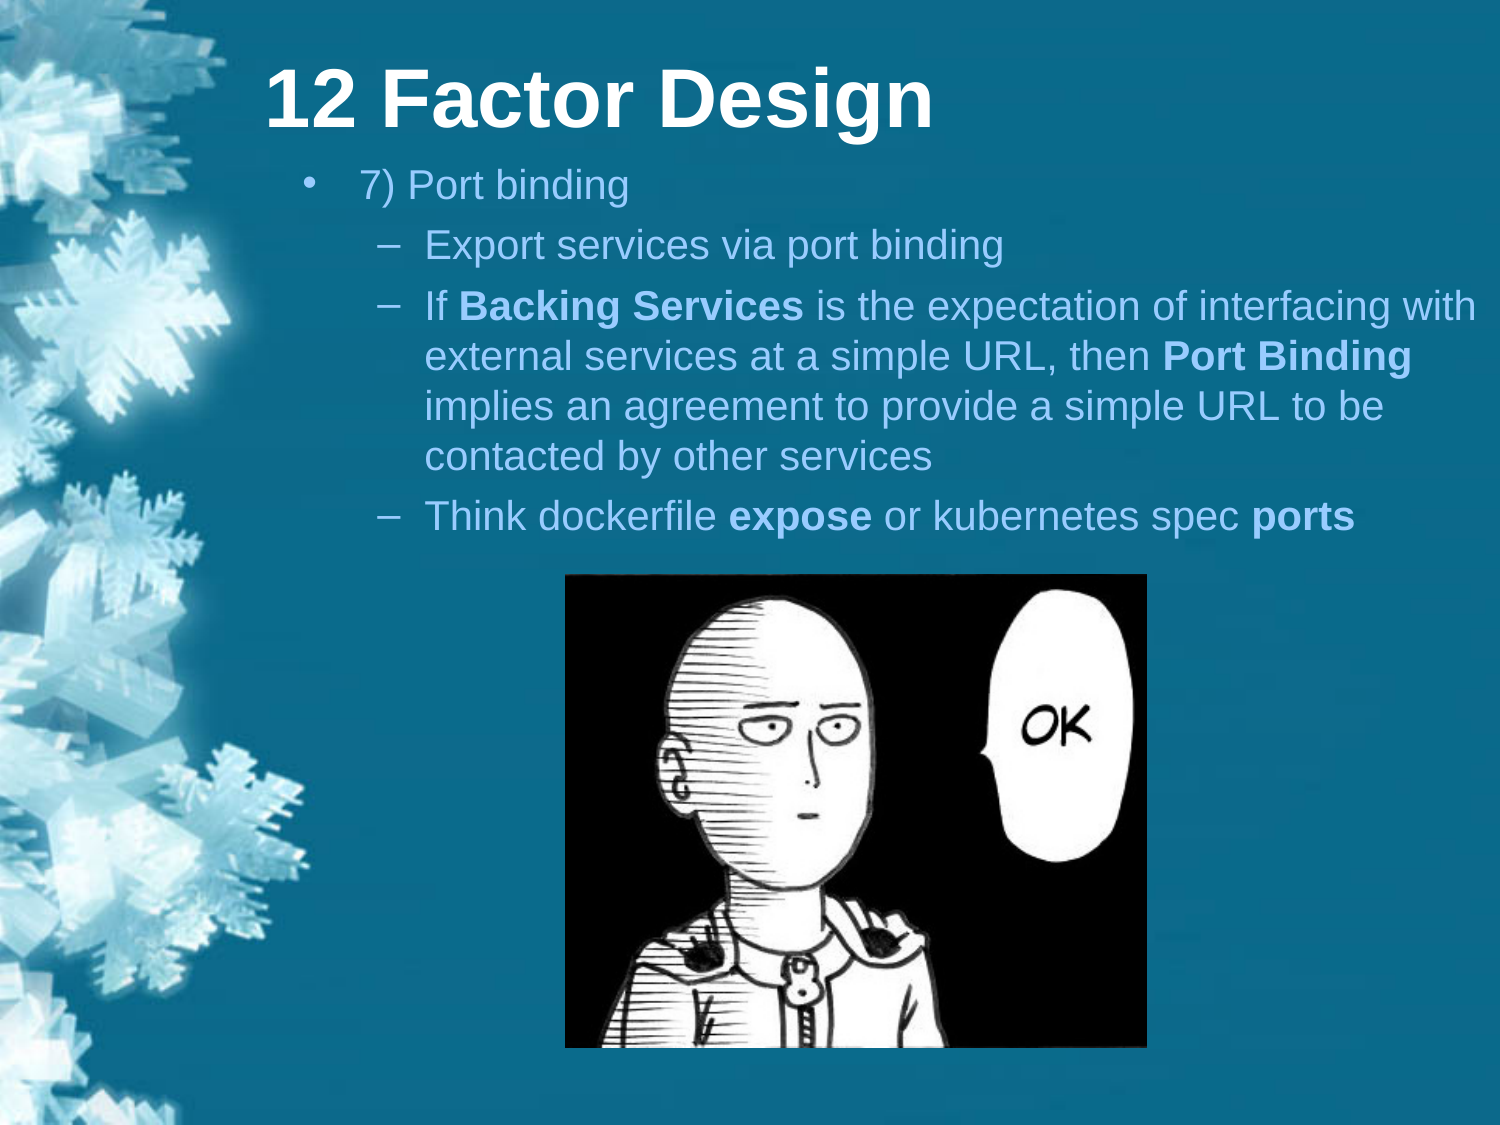

# 12 Factor Design
7) Port binding
Export services via port binding
If Backing Services is the expectation of interfacing with external services at a simple URL, then Port Binding implies an agreement to provide a simple URL to be contacted by other services
Think dockerfile expose or kubernetes spec ports